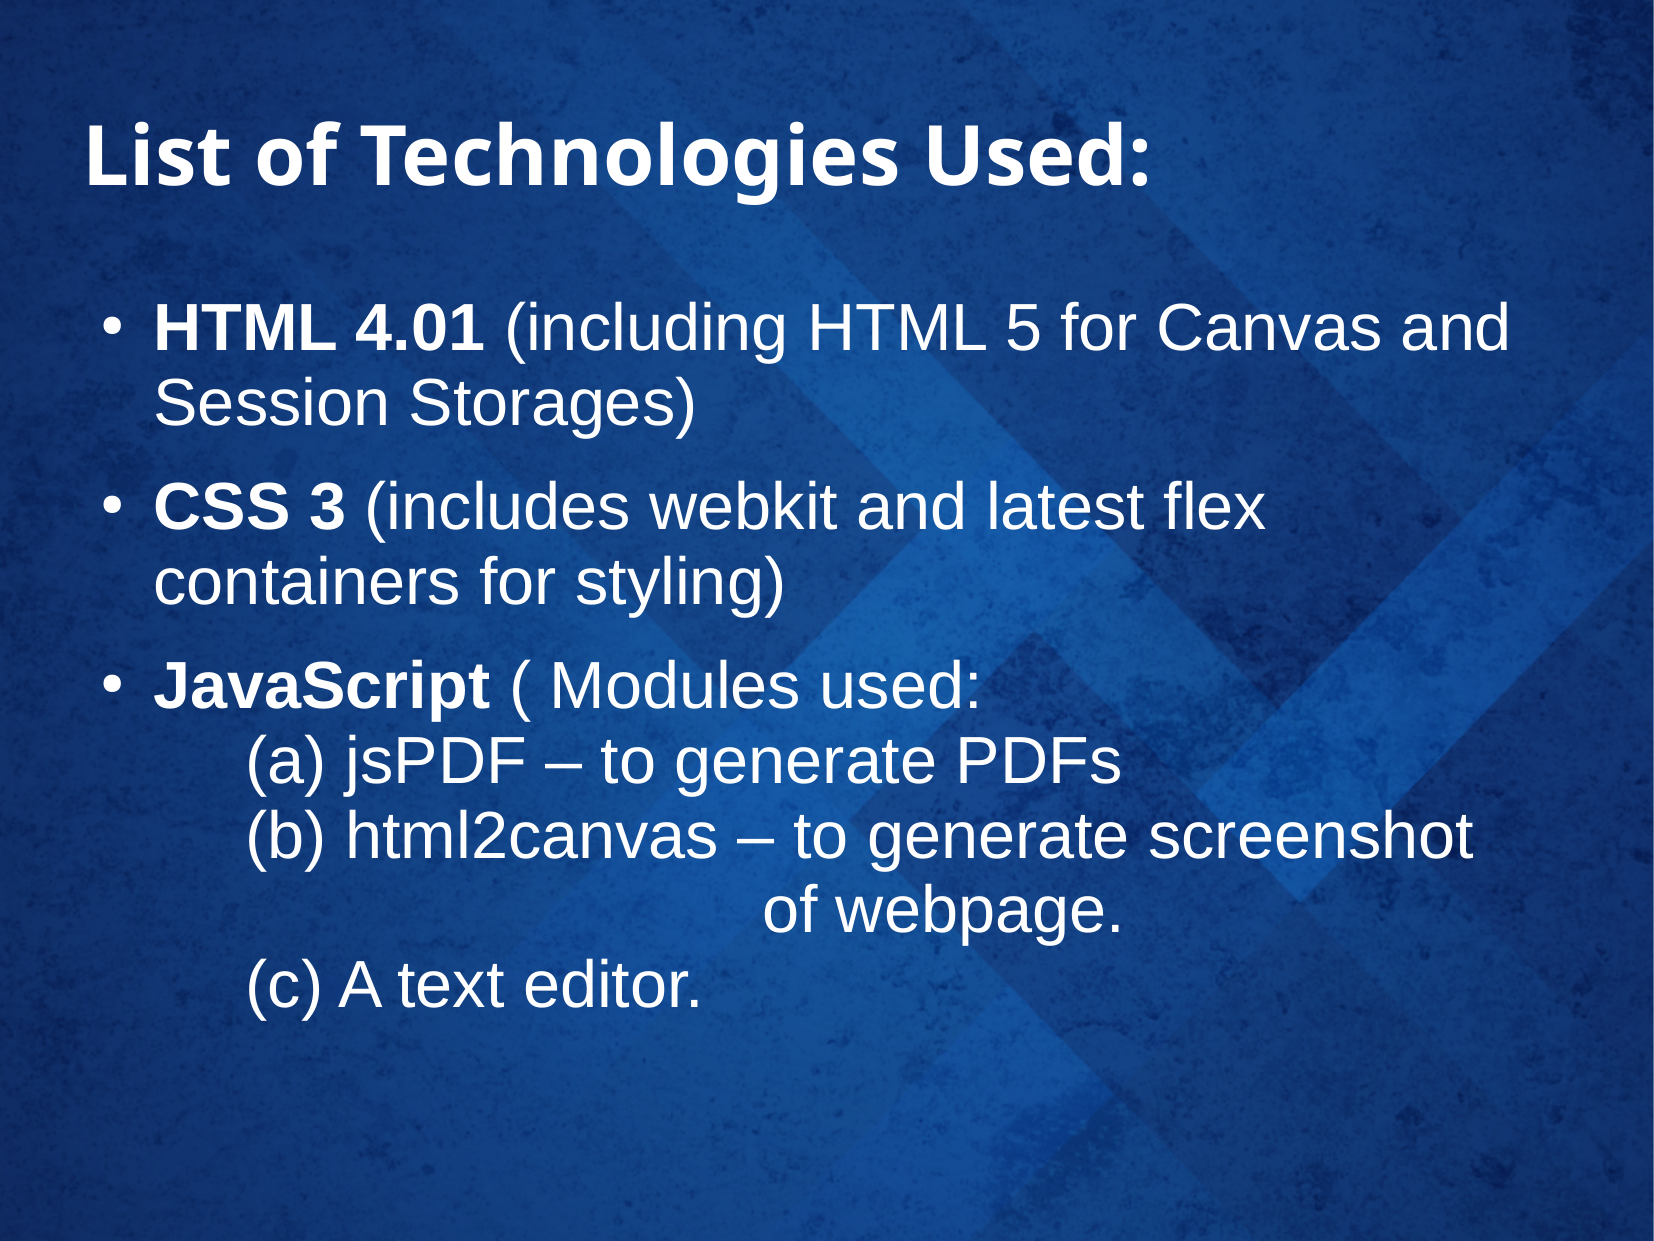

# List of Technologies Used:
HTML 4.01 (including HTML 5 for Canvas and Session Storages)
CSS 3 (includes webkit and latest flex containers for styling)
JavaScript ( Modules used:
 (a) jsPDF – to generate PDFs
 (b) html2canvas – to generate screenshot of webpage.
 (c) A text editor.